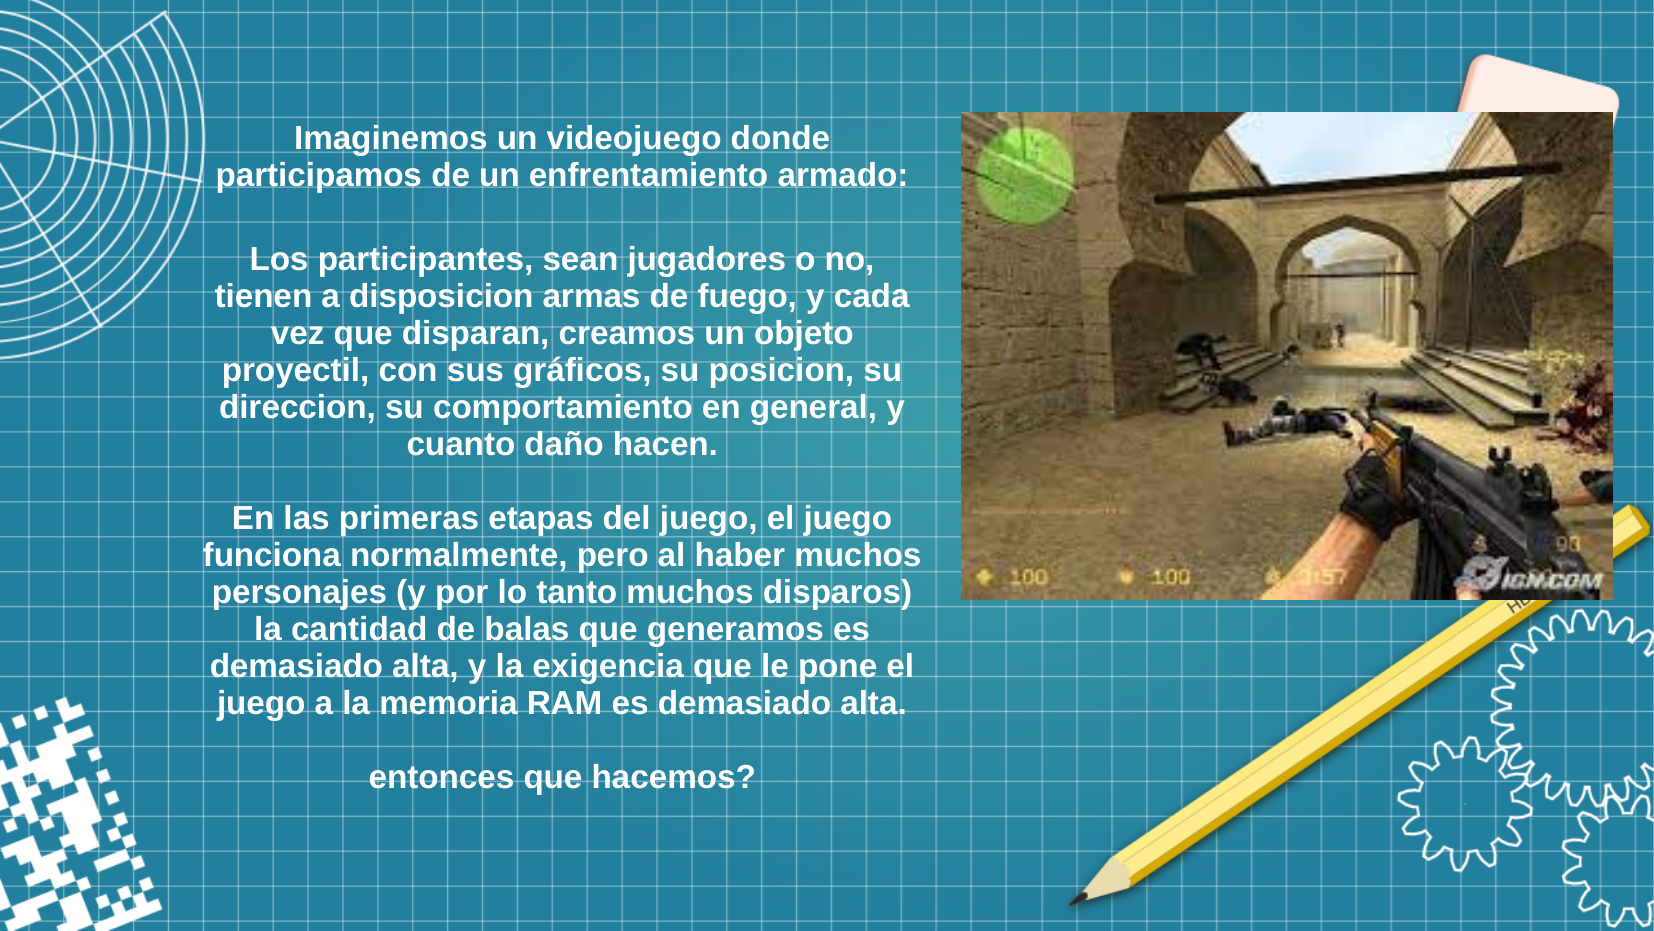

Imaginemos un videojuego donde participamos de un enfrentamiento armado:
Los participantes, sean jugadores o no, tienen a disposicion armas de fuego, y cada vez que disparan, creamos un objeto proyectil, con sus gráficos, su posicion, su direccion, su comportamiento en general, y cuanto daño hacen.
En las primeras etapas del juego, el juego funciona normalmente, pero al haber muchos personajes (y por lo tanto muchos disparos) la cantidad de balas que generamos es demasiado alta, y la exigencia que le pone el juego a la memoria RAM es demasiado alta.
entonces que hacemos?